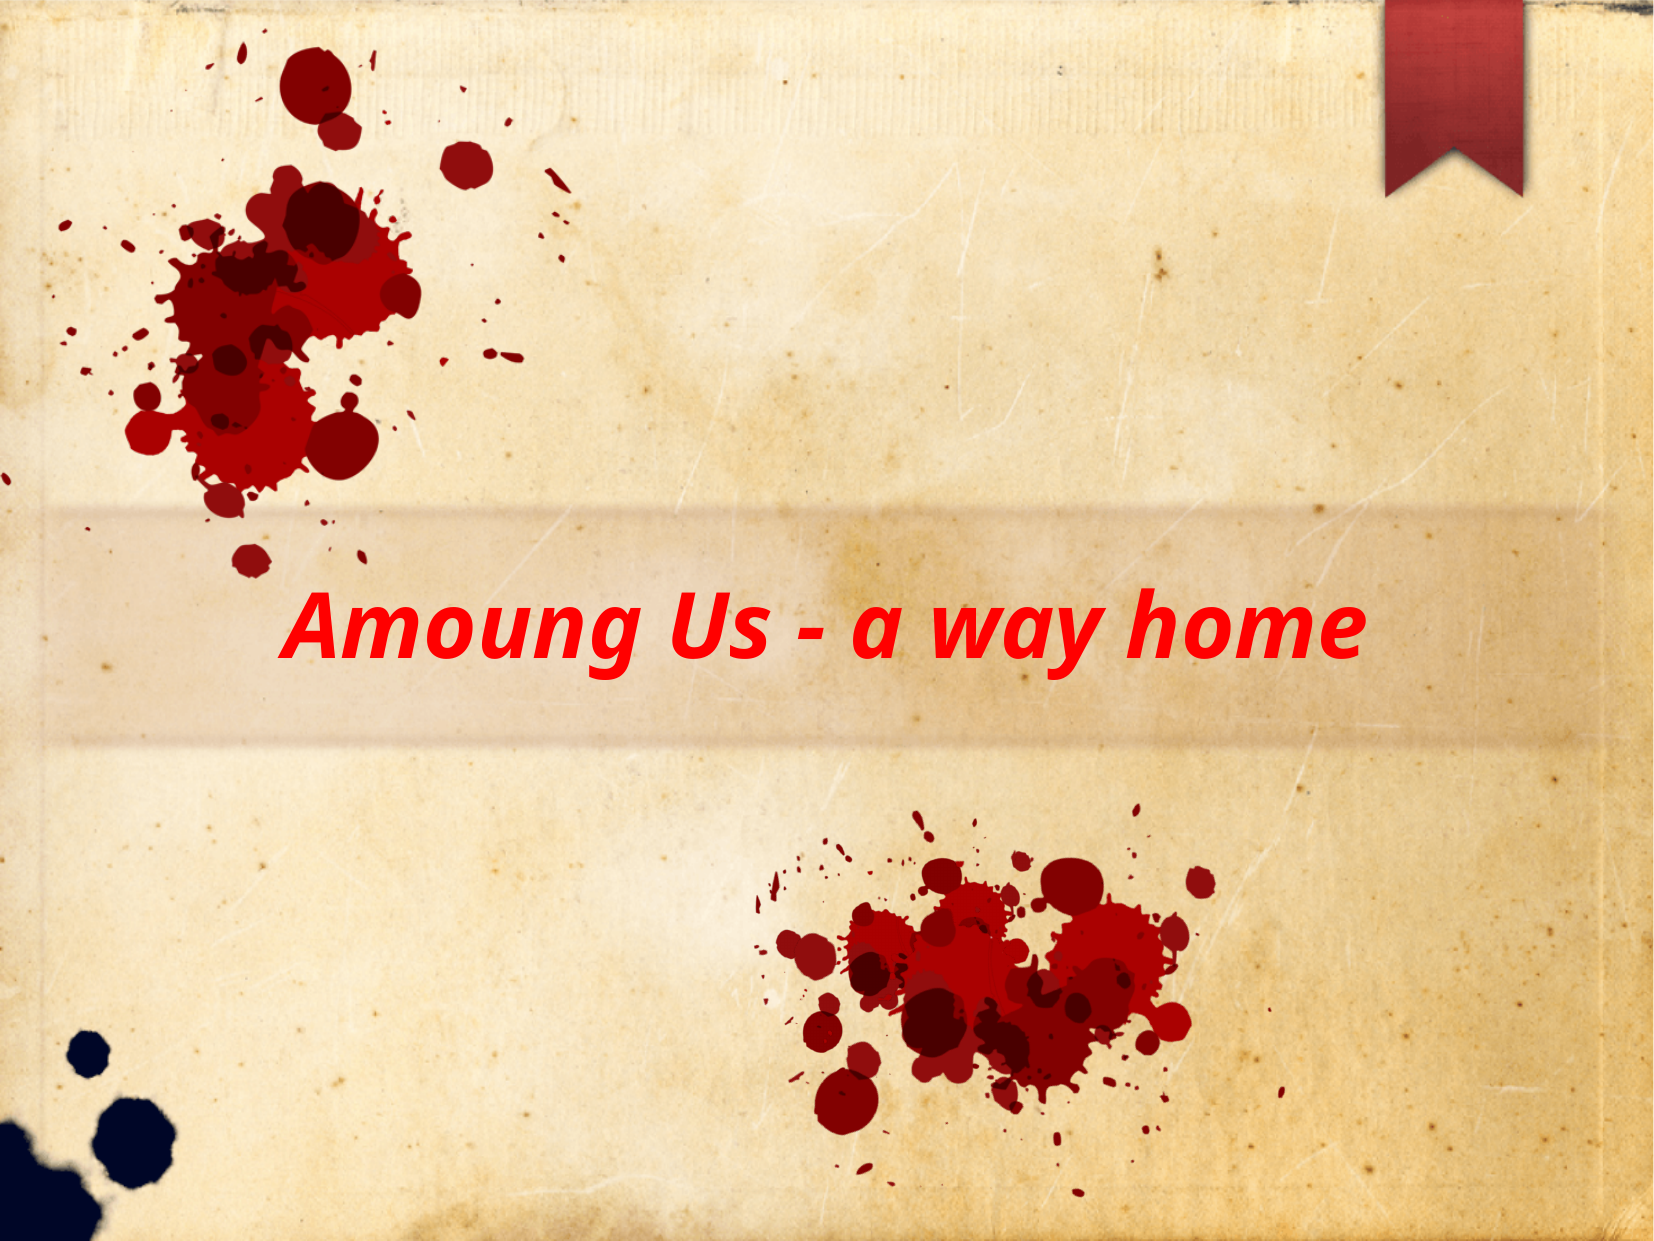

# Amoung Us - a way home